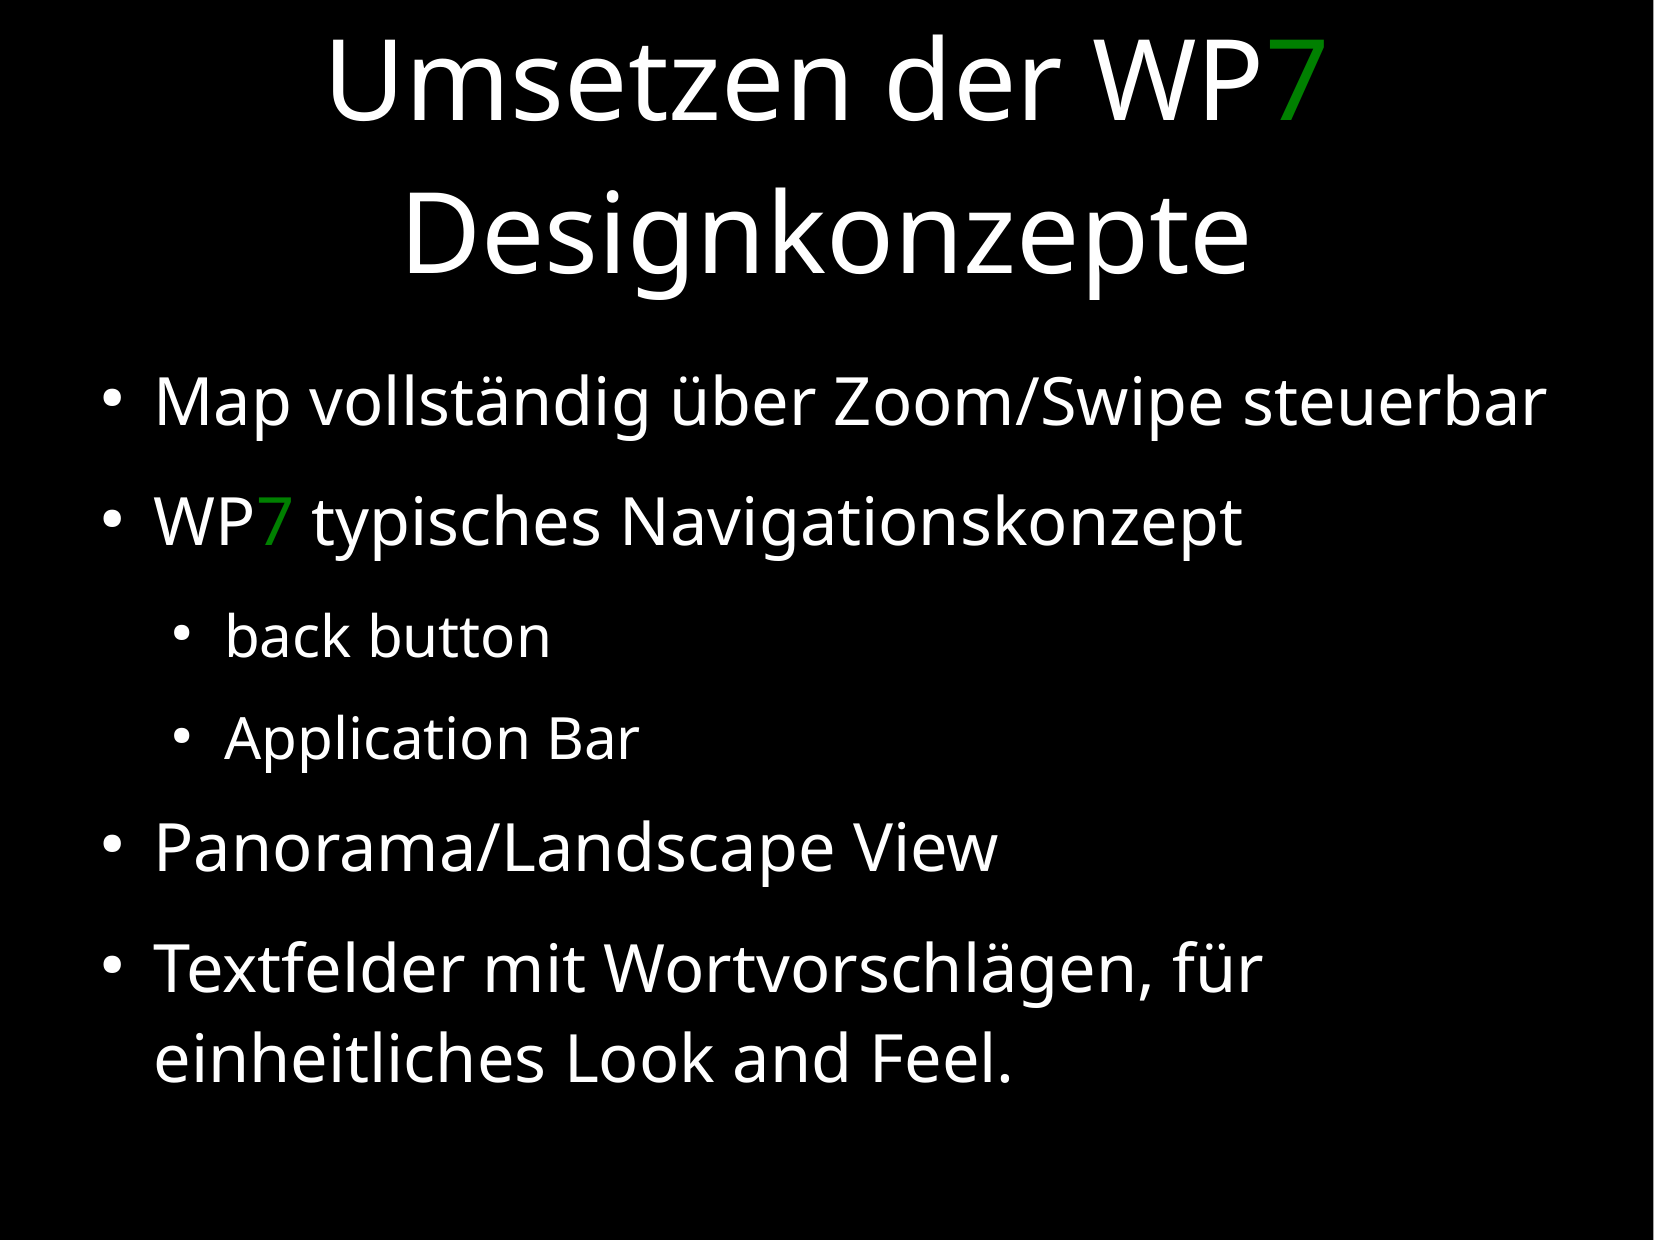

# Umsetzen der WP7 Designkonzepte
Map vollständig über Zoom/Swipe steuerbar
WP7 typisches Navigationskonzept
back button
Application Bar
Panorama/Landscape View
Textfelder mit Wortvorschlägen, für einheitliches Look and Feel.